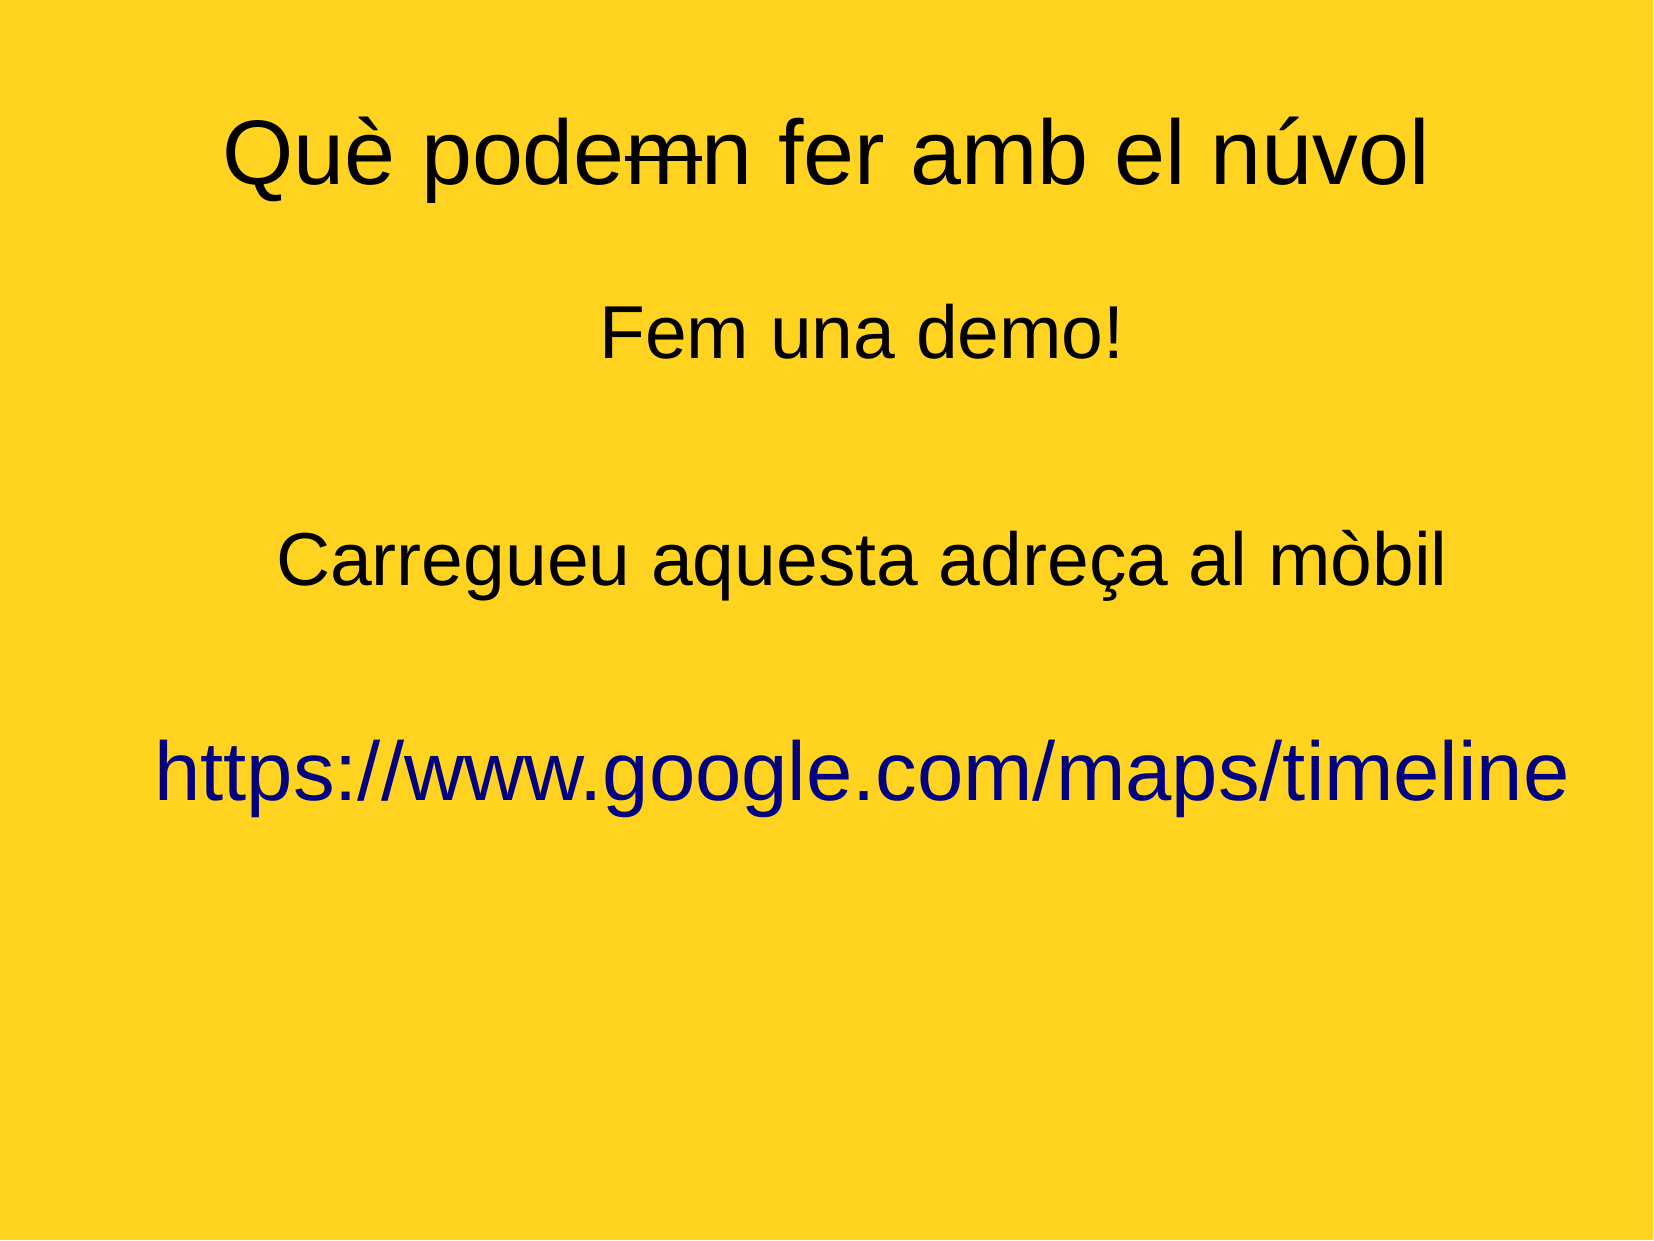

# Què podemn fer amb el núvol
Fem una demo!
Carregueu aquesta adreça al mòbil
https://www.google.com/maps/timeline